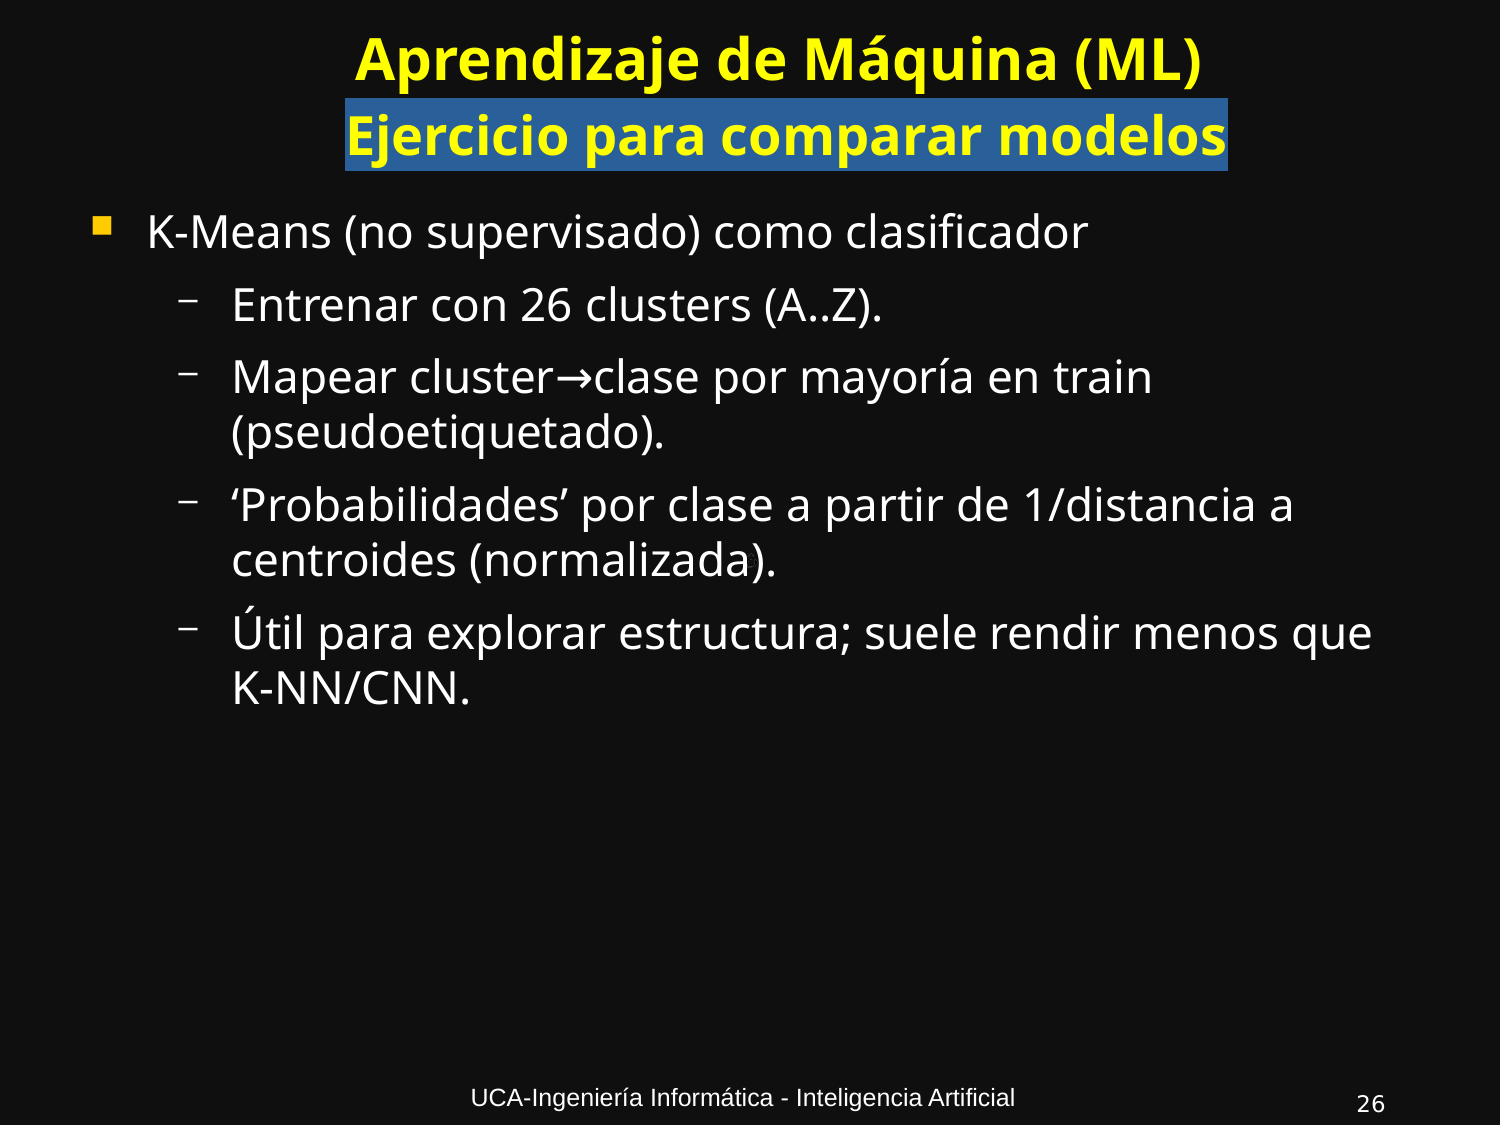

# Aprendizaje de Máquina (ML) Ejercicio para comparar modelos
K-Means (no supervisado) como clasificador
Entrenar con 26 clusters (A..Z).
Mapear cluster→clase por mayoría en train (pseudoetiquetado).
‘Probabilidades’ por clase a partir de 1/distancia a centroides (normalizada).
Útil para explorar estructura; suele rendir menos que K-NN/CNN.